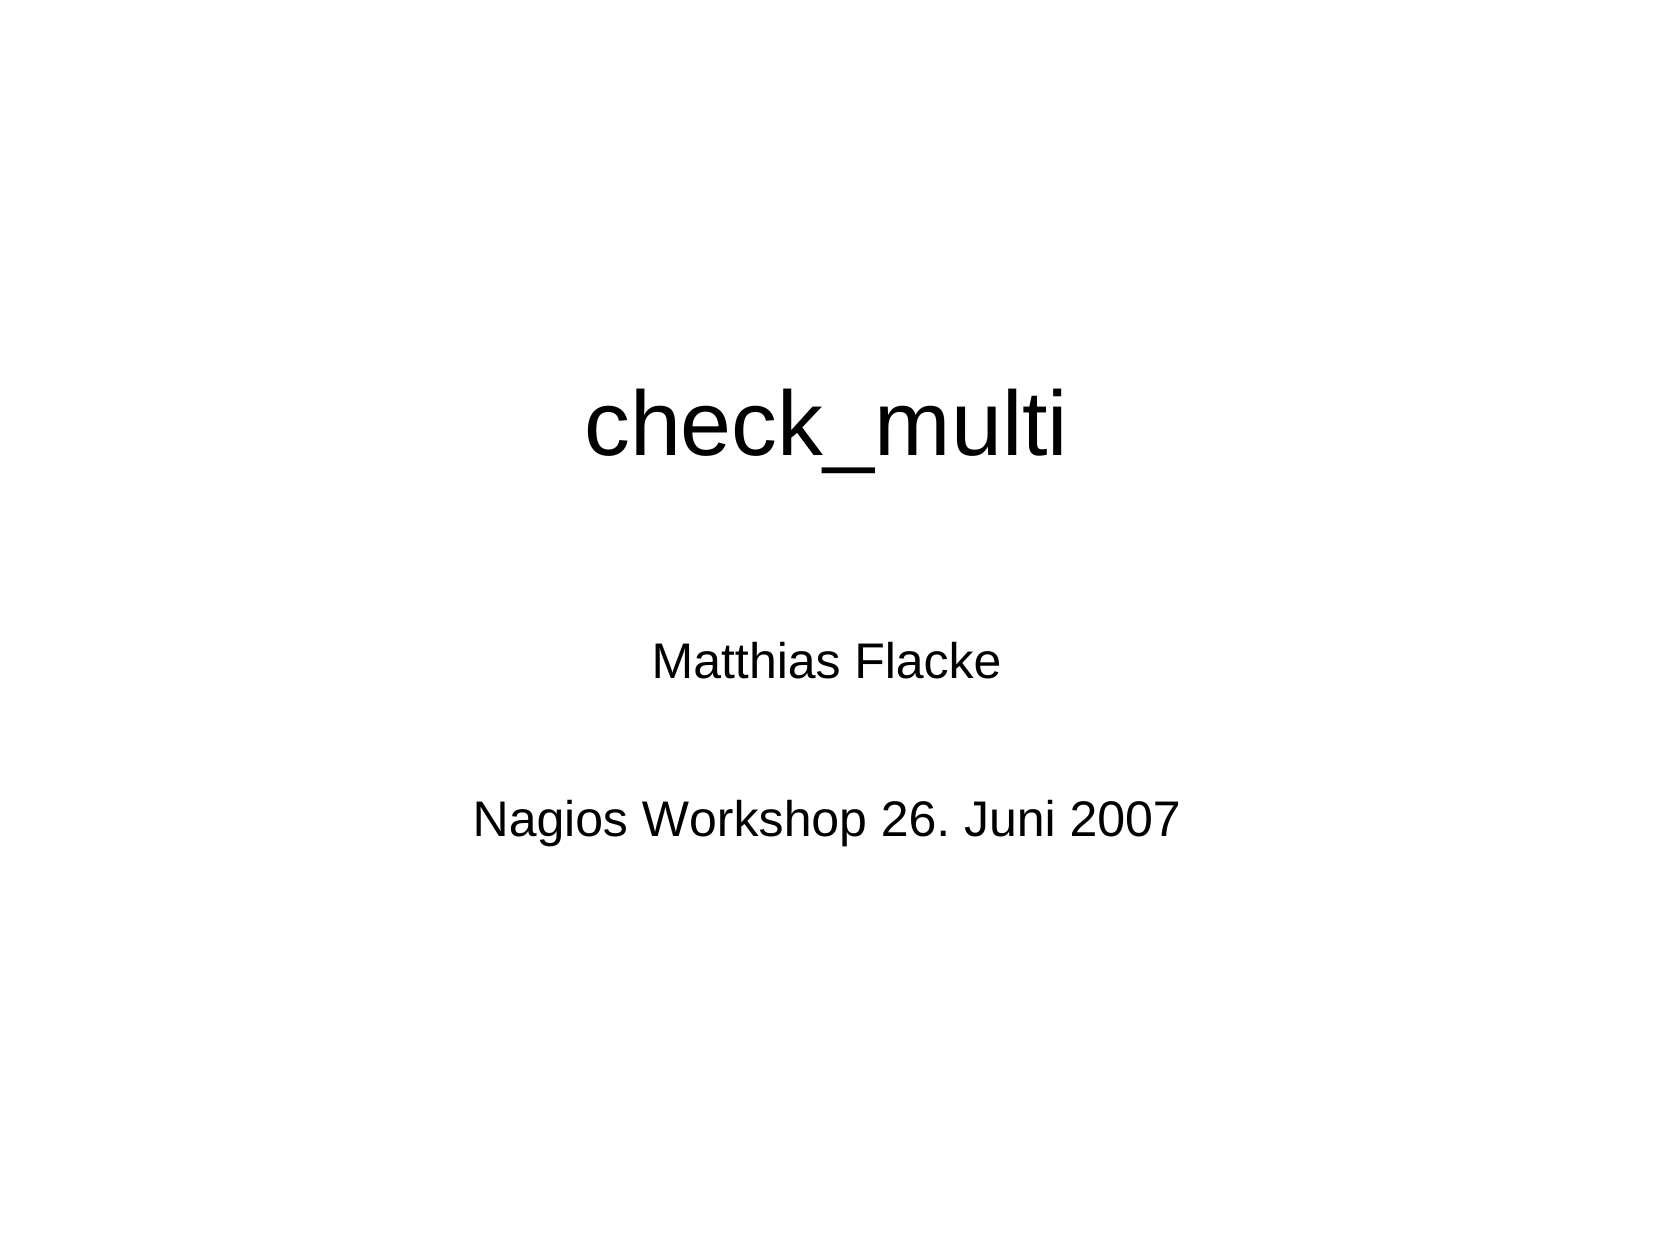

# check_multi Matthias Flacke Nagios Workshop 26. Juni 2007